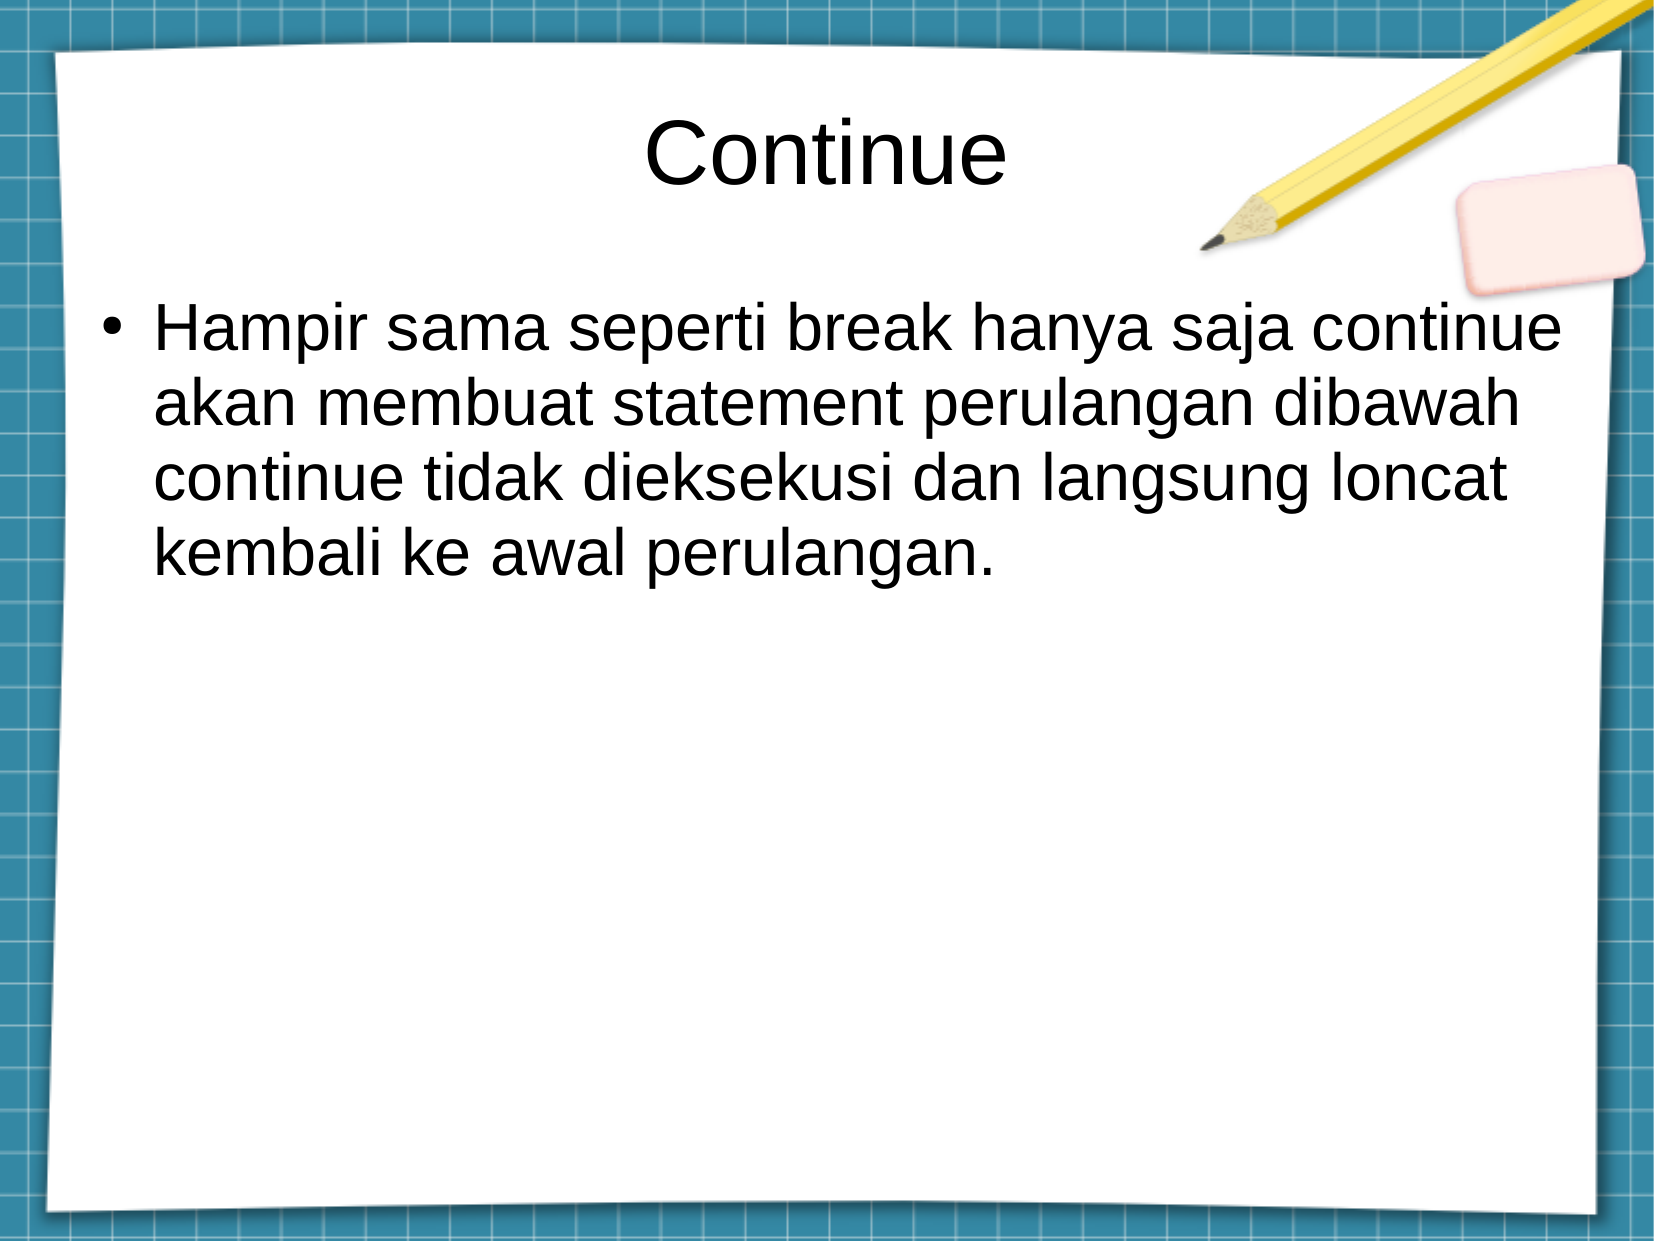

# Continue
Hampir sama seperti break hanya saja continue akan membuat statement perulangan dibawah continue tidak dieksekusi dan langsung loncat kembali ke awal perulangan.